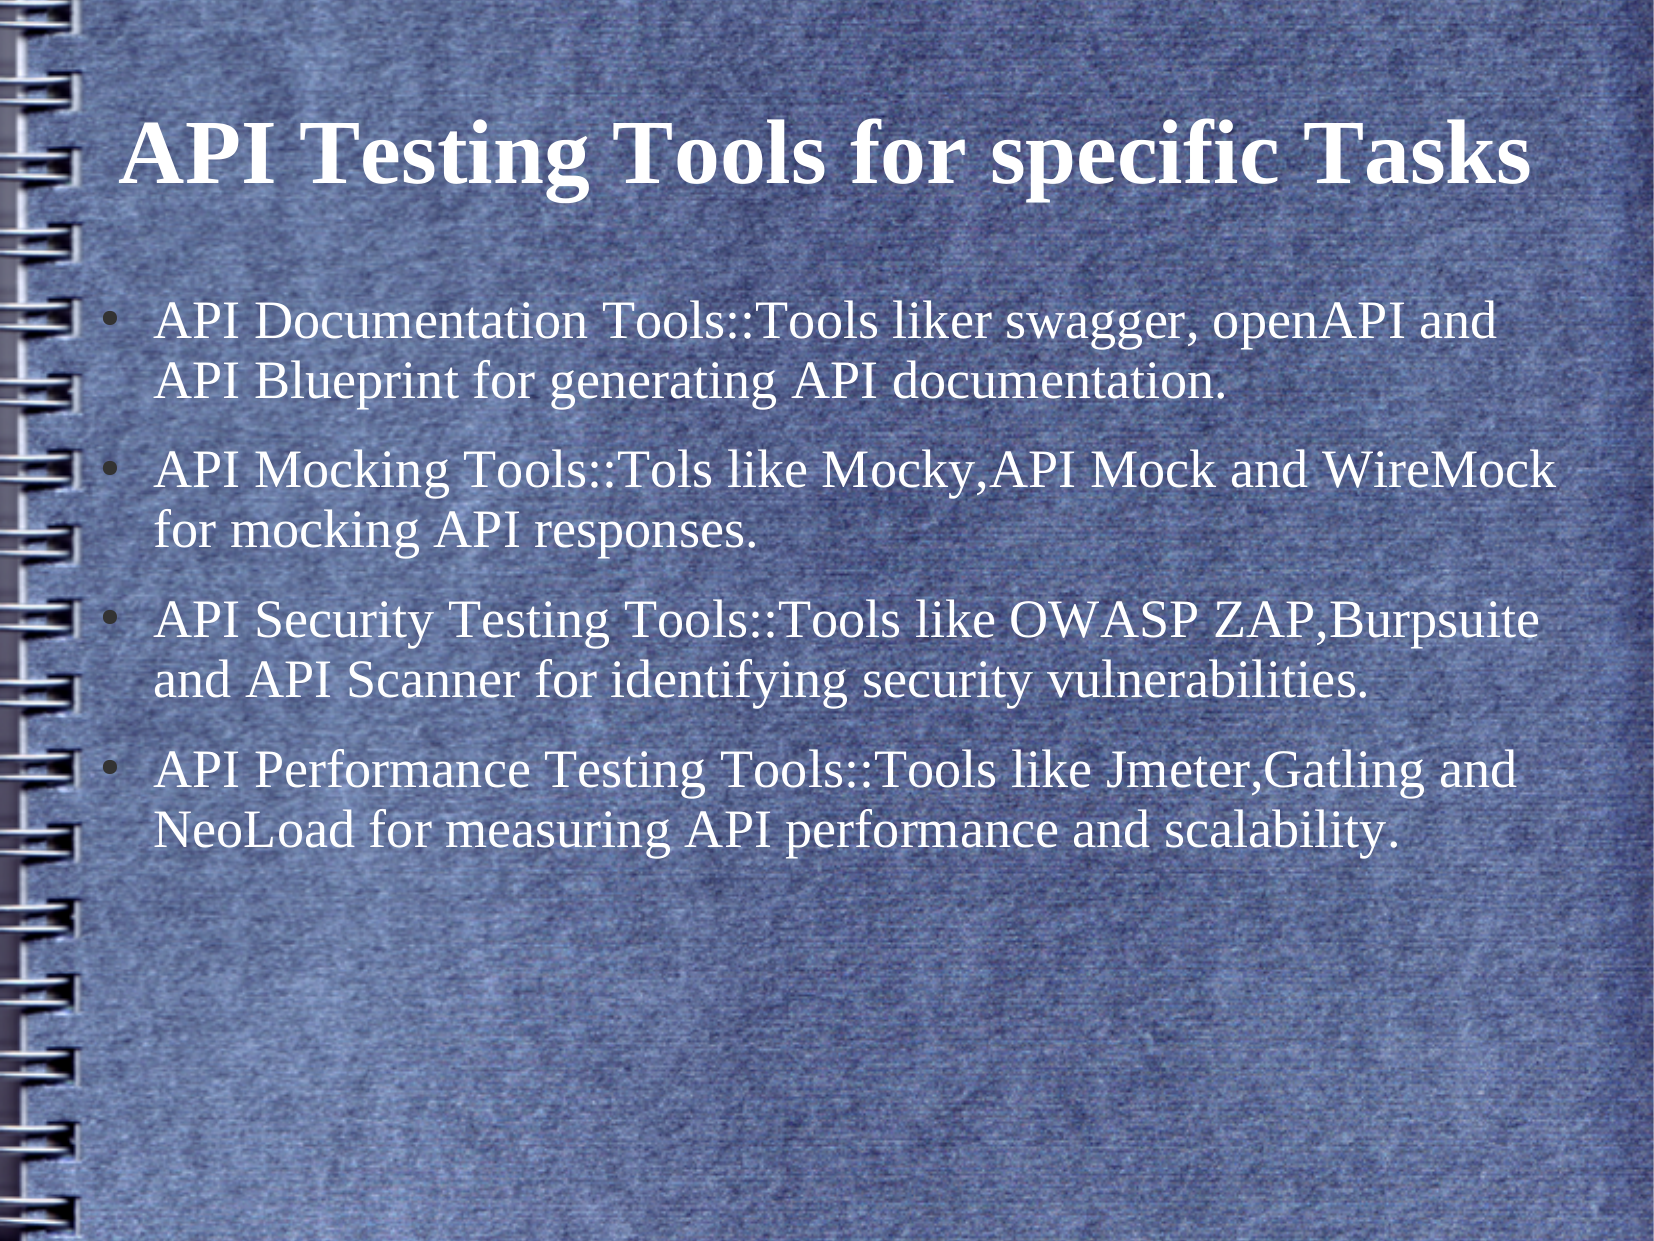

# API Testing Tools for specific Tasks
API Documentation Tools::Tools liker swagger, openAPI and API Blueprint for generating API documentation.
API Mocking Tools::Tols like Mocky,API Mock and WireMock for mocking API responses.
API Security Testing Tools::Tools like OWASP ZAP,Burpsuite and API Scanner for identifying security vulnerabilities.
API Performance Testing Tools::Tools like Jmeter,Gatling and NeoLoad for measuring API performance and scalability.